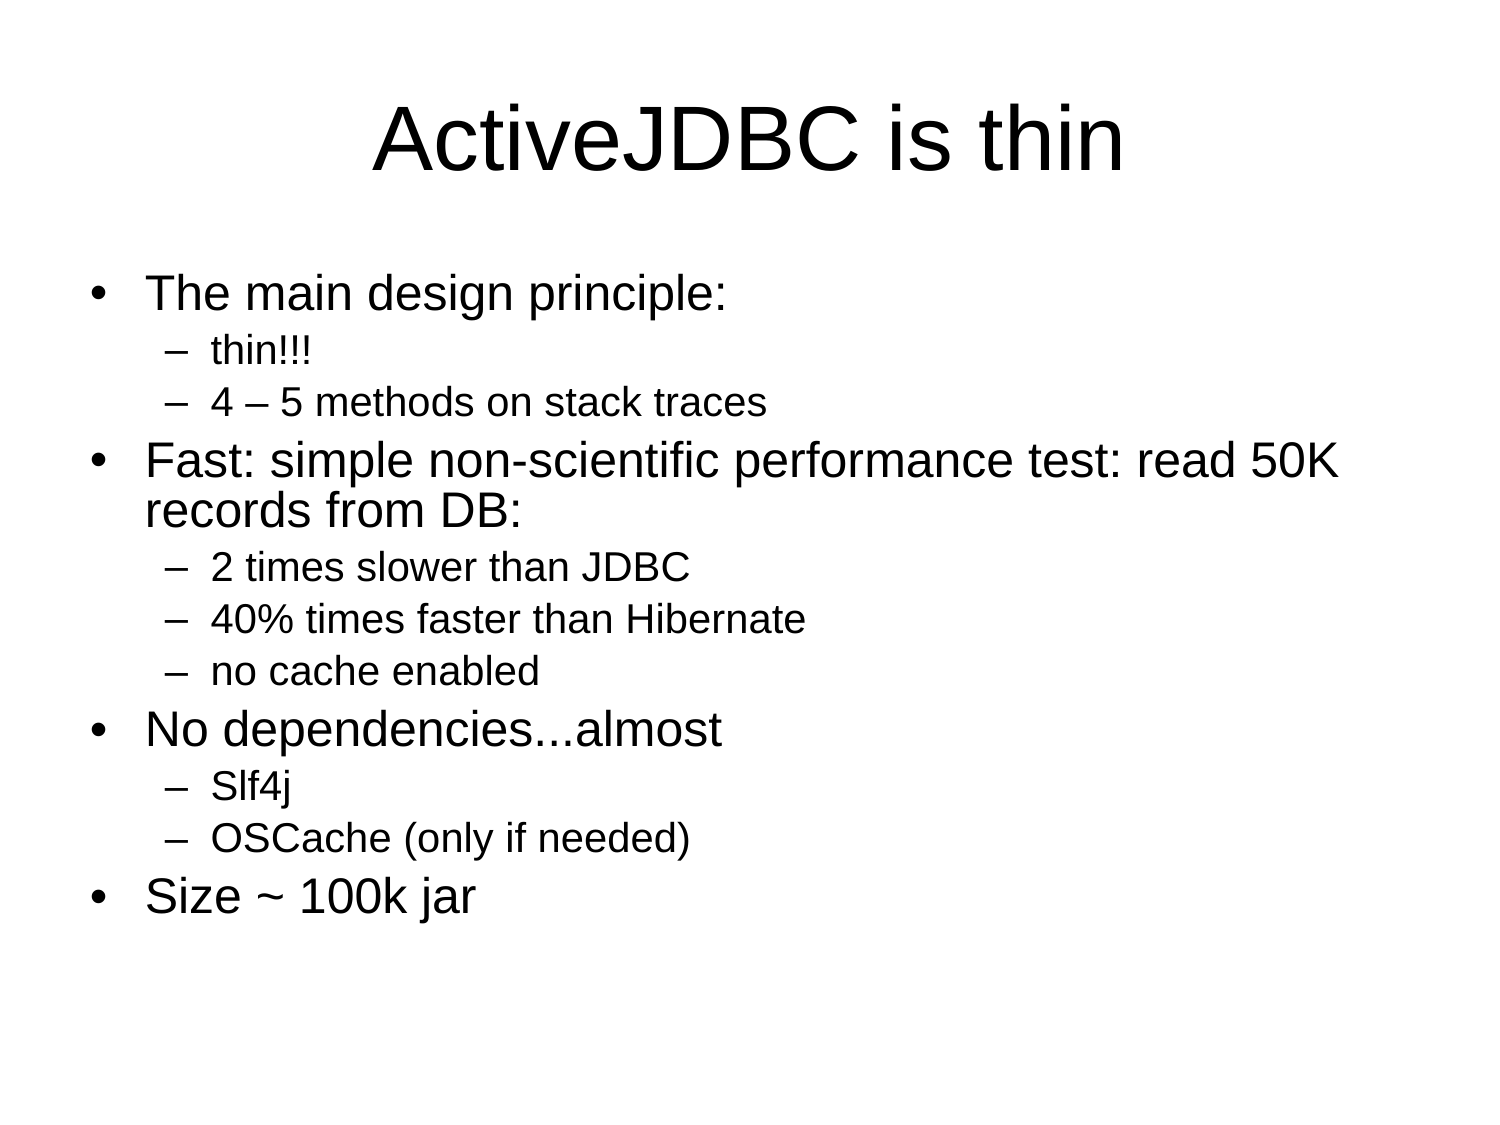

# ActiveJDBC is thin
The main design principle:
thin!!!
4 – 5 methods on stack traces
Fast: simple non-scientific performance test: read 50K records from DB:
2 times slower than JDBC
40% times faster than Hibernate
no cache enabled
No dependencies...almost
Slf4j
OSCache (only if needed)
Size ~ 100k jar